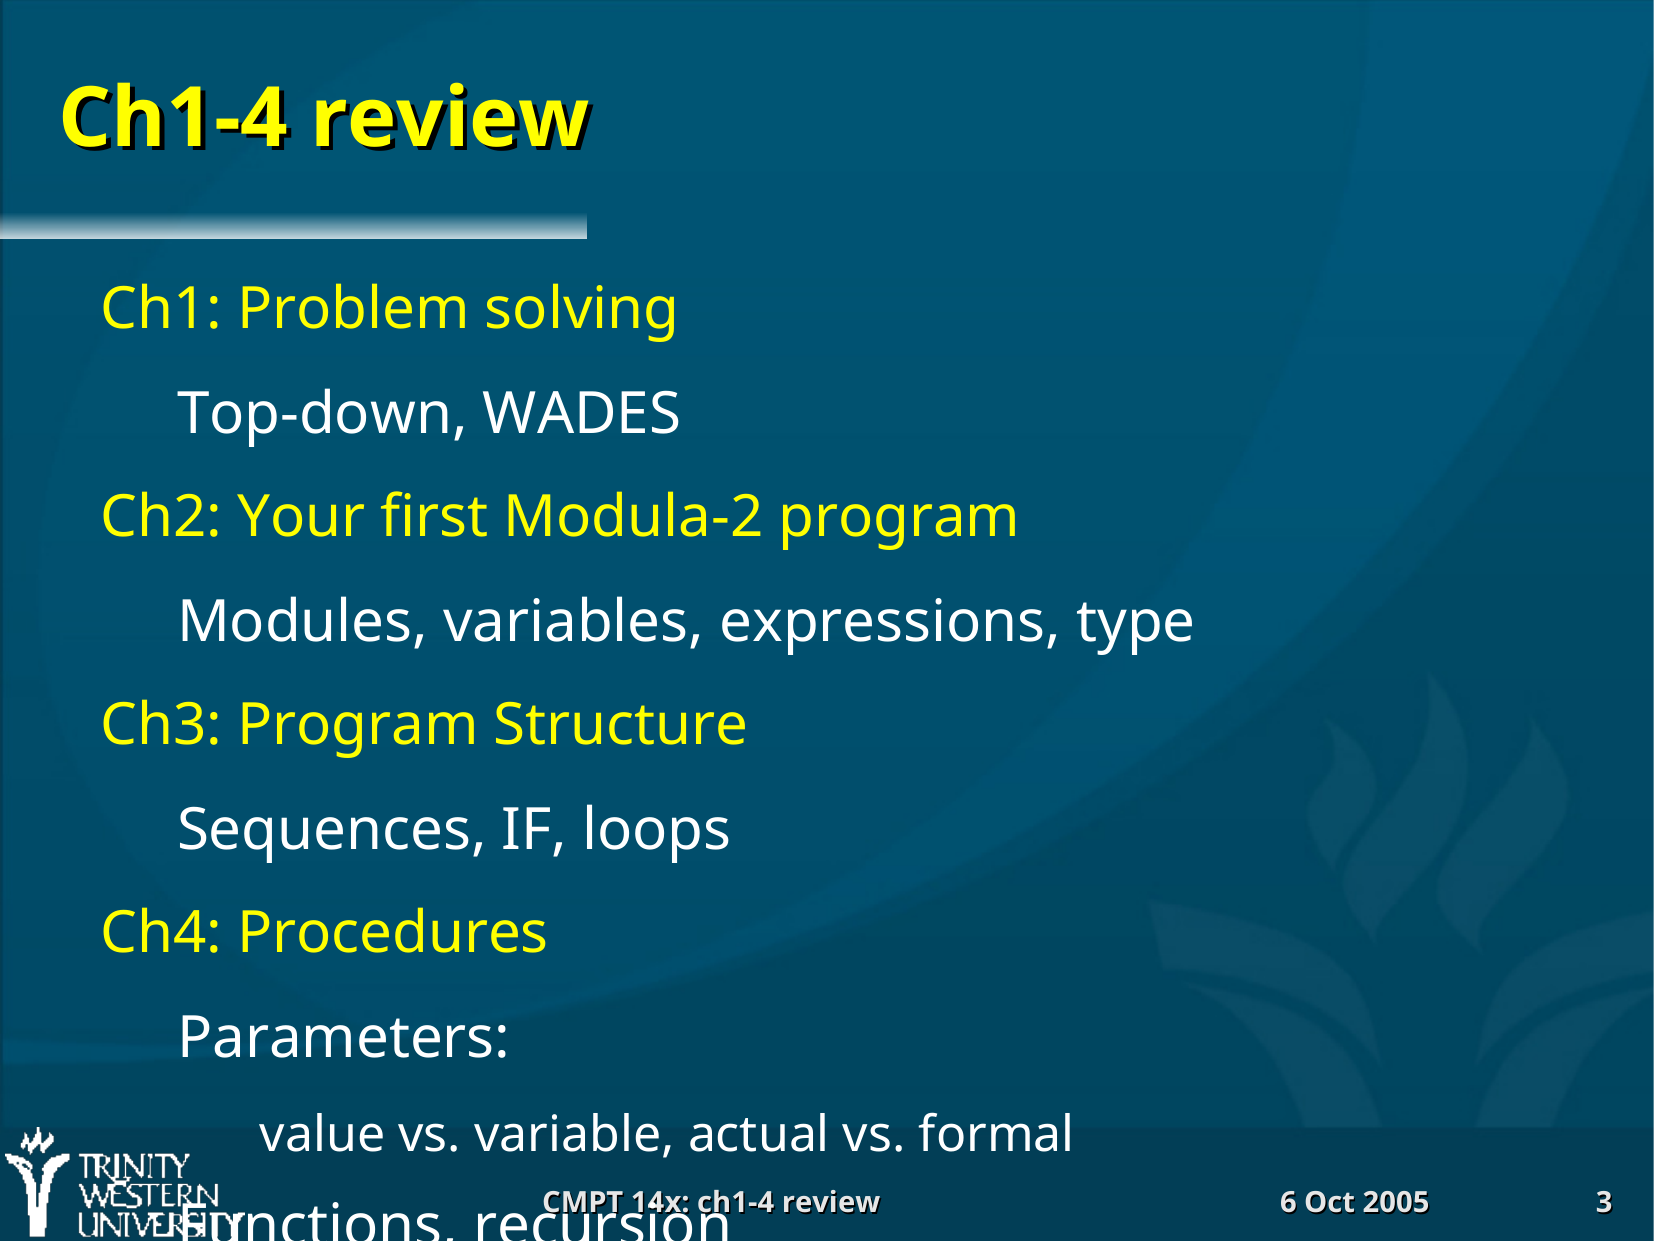

# Ch1-4 review
Ch1: Problem solving
Top-down, WADES
Ch2: Your first Modula-2 program
Modules, variables, expressions, type
Ch3: Program Structure
Sequences, IF, loops
Ch4: Procedures
Parameters:
value vs. variable, actual vs. formal
Functions, recursion
CMPT 14x: ch1-4 review
6 Oct 2005
3